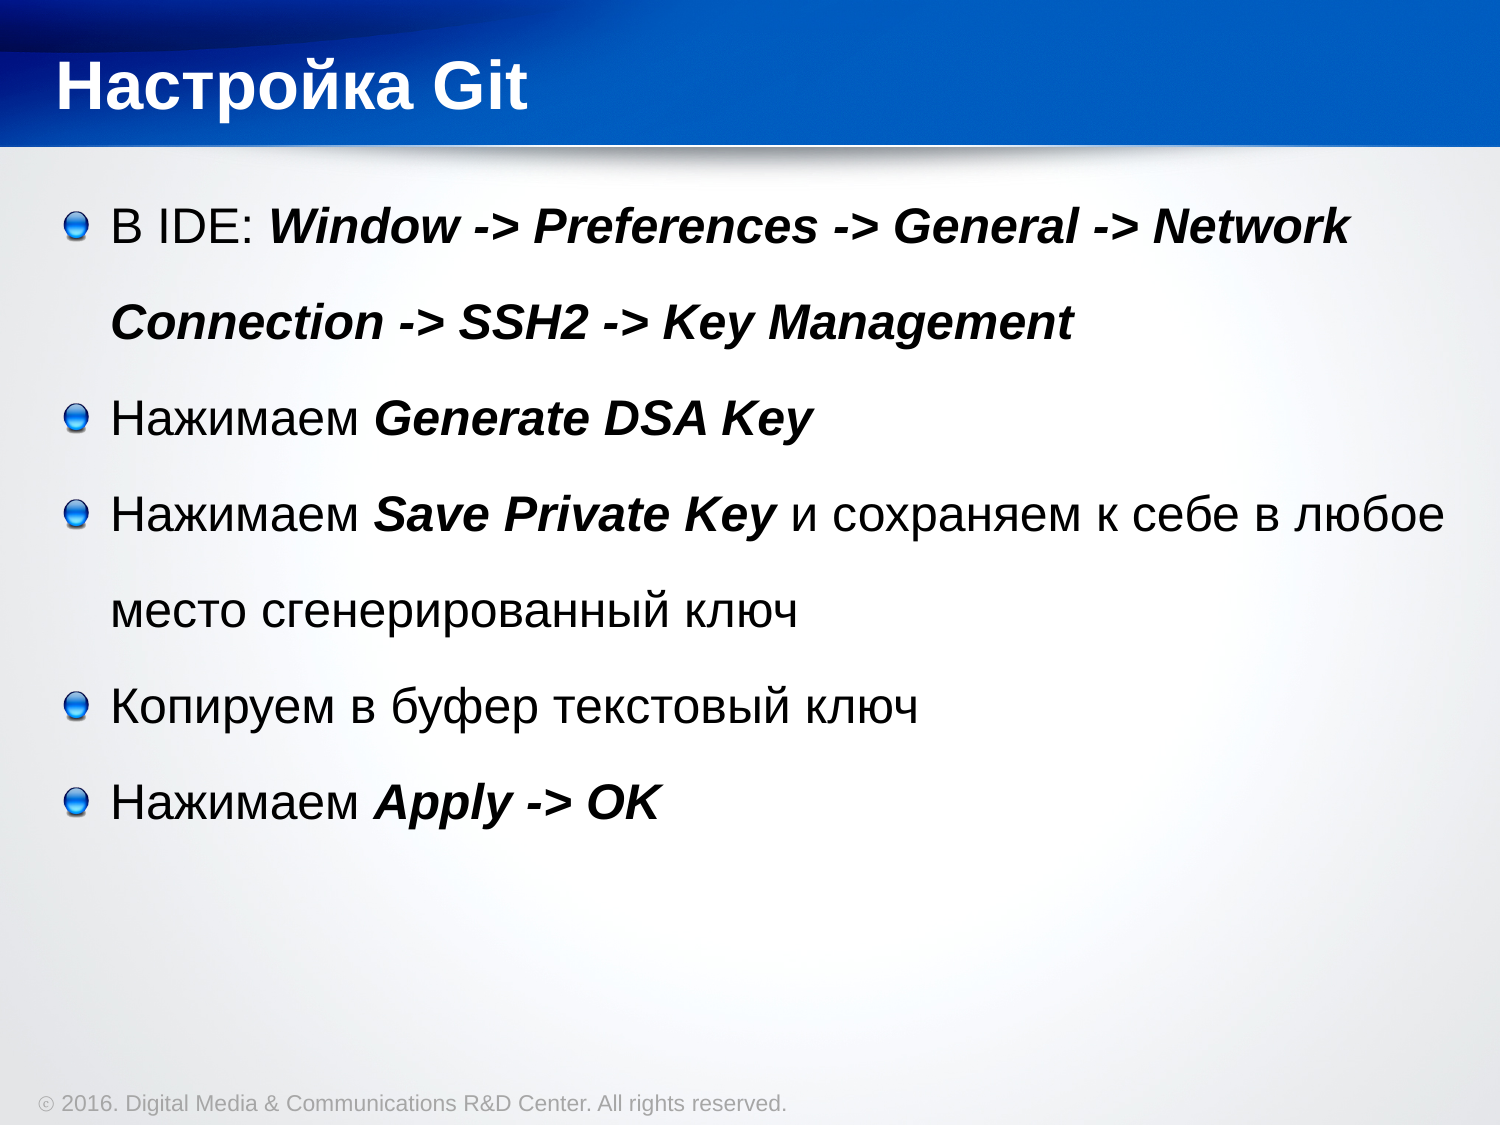

Настройка Git
# В IDE: Window -> Preferences -> General -> Network Connection -> SSH2 -> Key Management
Нажимаем Generate DSA Key
Нажимаем Save Private Key и сохраняем к себе в любое место сгенерированный ключ
Копируем в буфер текстовый ключ
Нажимаем Apply -> OK